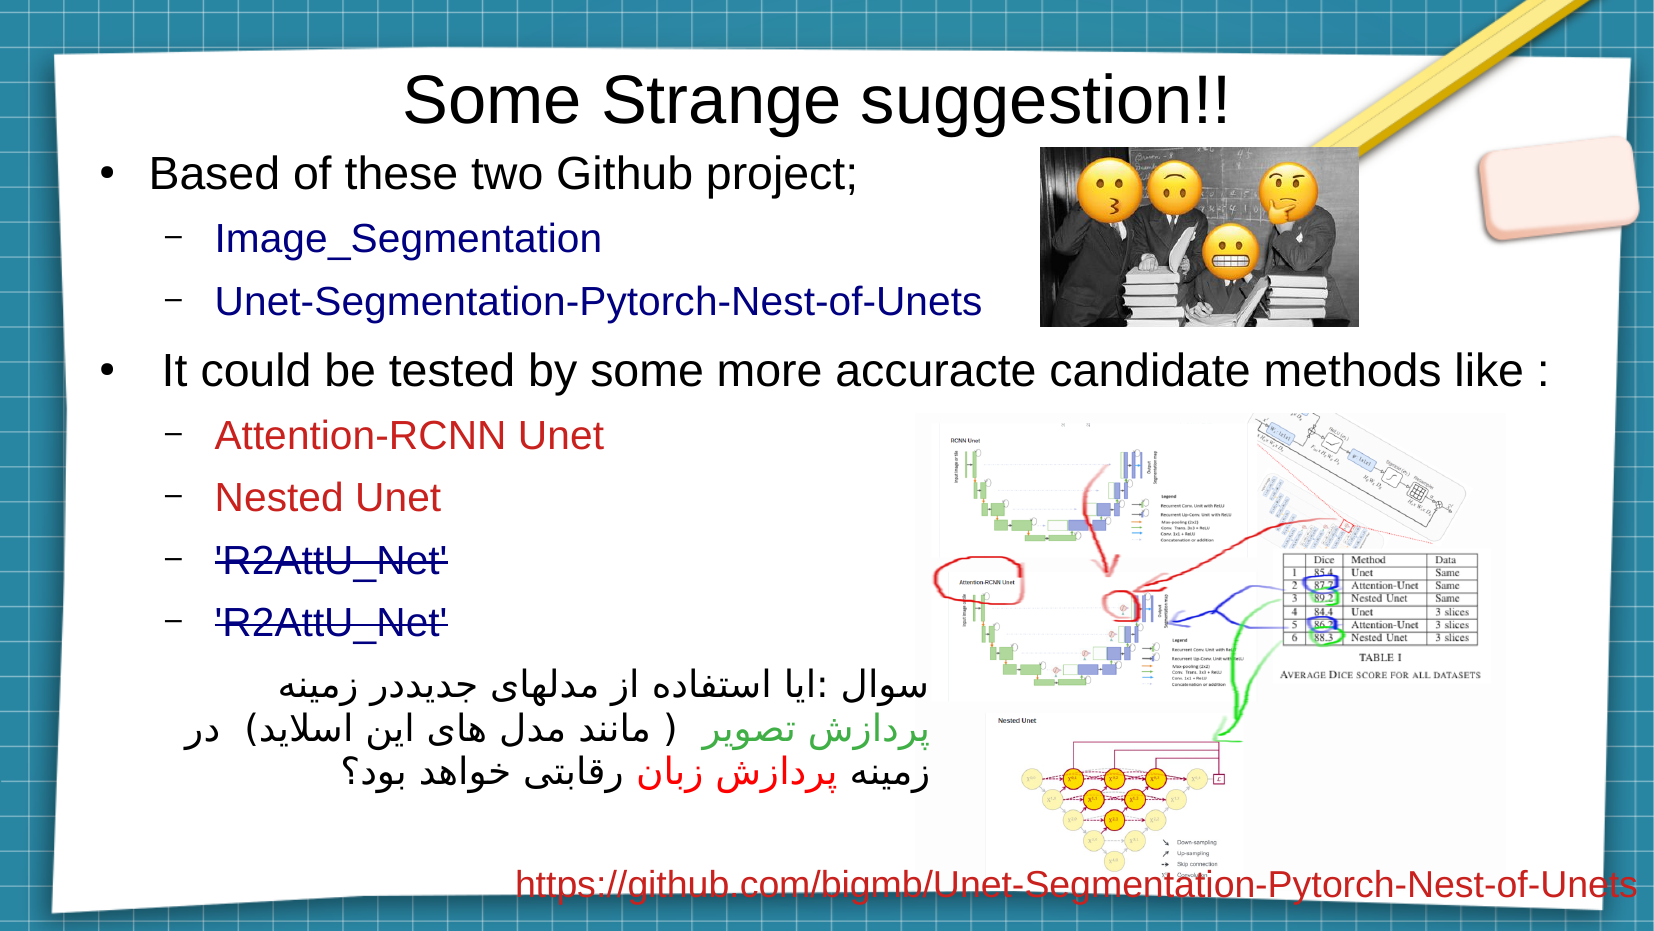

Some Strange suggestion!!
# Based of these two Github project;
Image_Segmentation
Unet-Segmentation-Pytorch-Nest-of-Unets
 It could be tested by some more accuracte candidate methods like :
Attention-RCNN Unet
Nested Unet
'R2AttU_Net'
'R2AttU_Net'
سوال :ایا استفاده از مدلهای جدیددر زمینه پردازش تصویر ( مانند مدل های این اسلاید) در زمینه پردازش زبان رقابتی خواهد بود؟
https://github.com/bigmb/Unet-Segmentation-Pytorch-Nest-of-Unets